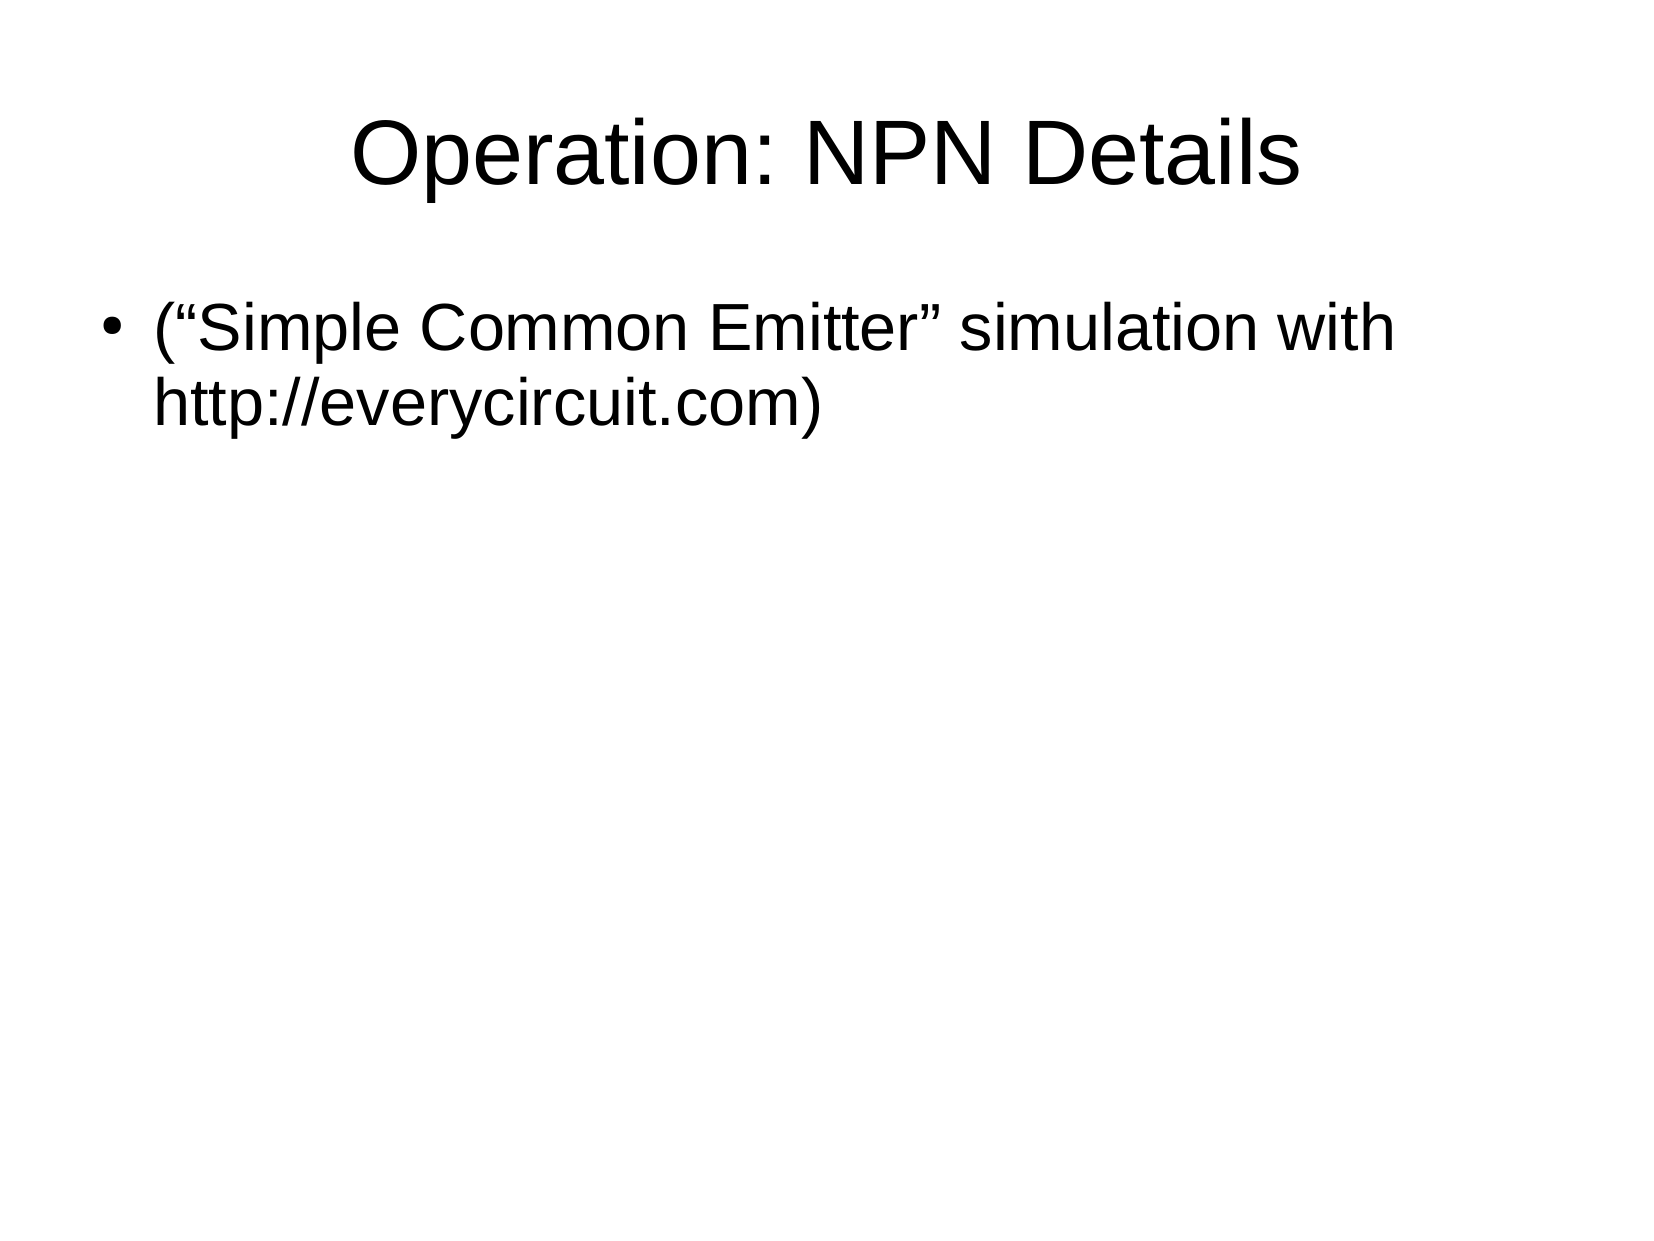

# Operation: NPN Details
(“Simple Common Emitter” simulation with http://everycircuit.com)